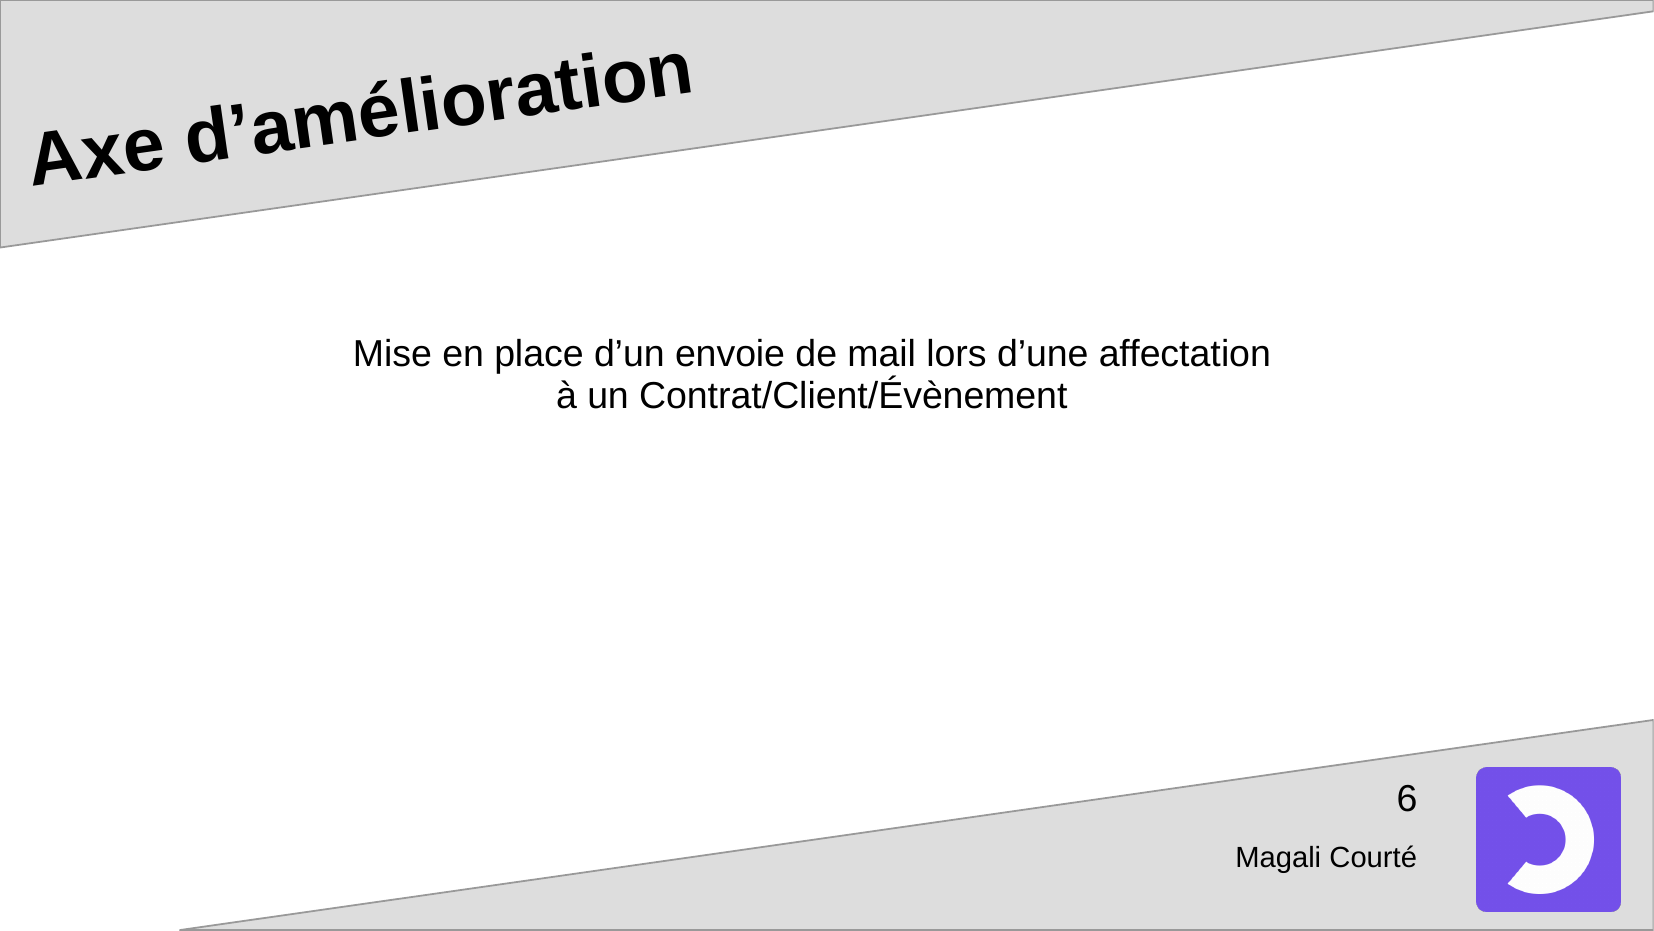

# Axe d’amélioration
Mise en place d’un envoie de mail lors d’une affectation à un Contrat/Client/Évènement
6